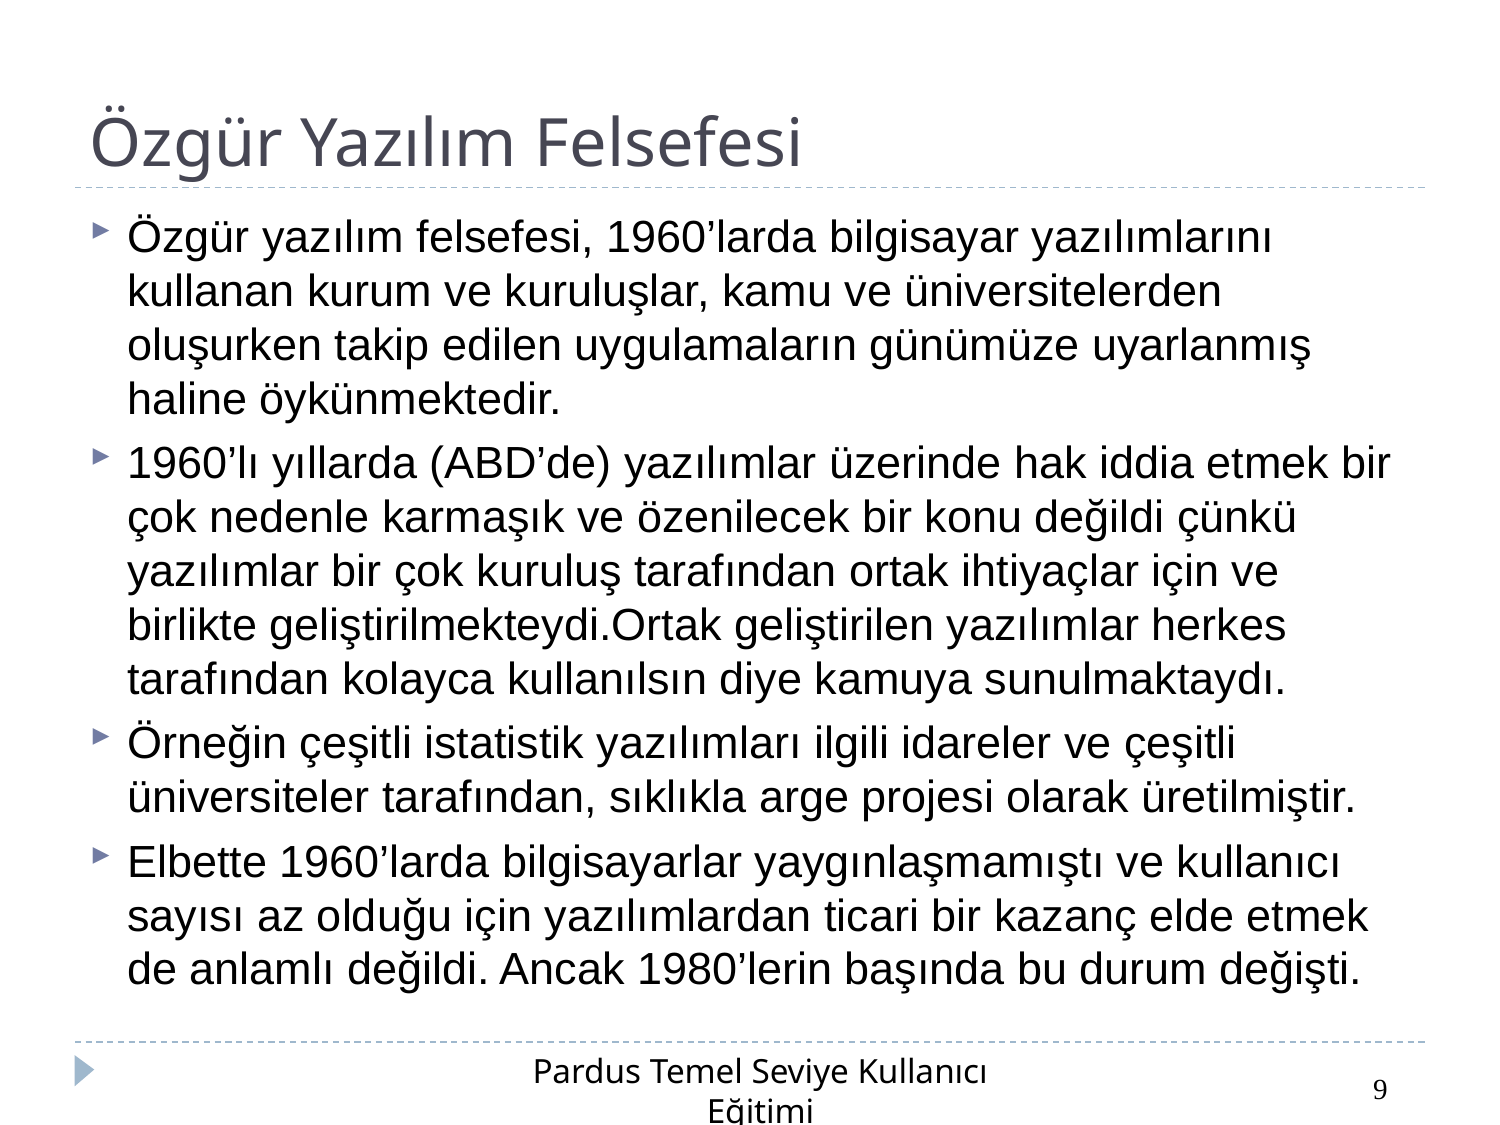

# Özgür Yazılım Felsefesi
Özgür yazılım felsefesi, 1960’larda bilgisayar yazılımlarını kullanan kurum ve kuruluşlar, kamu ve üniversitelerden oluşurken takip edilen uygulamaların günümüze uyarlanmış haline öykünmektedir.
1960’lı yıllarda (ABD’de) yazılımlar üzerinde hak iddia etmek bir çok nedenle karmaşık ve özenilecek bir konu değildi çünkü yazılımlar bir çok kuruluş tarafından ortak ihtiyaçlar için ve birlikte geliştirilmekteydi.Ortak geliştirilen yazılımlar herkes tarafından kolayca kullanılsın diye kamuya sunulmaktaydı.
Örneğin çeşitli istatistik yazılımları ilgili idareler ve çeşitli üniversiteler tarafından, sıklıkla arge projesi olarak üretilmiştir.
Elbette 1960’larda bilgisayarlar yaygınlaşmamıştı ve kullanıcı sayısı az olduğu için yazılımlardan ticari bir kazanç elde etmek de anlamlı değildi. Ancak 1980’lerin başında bu durum değişti.